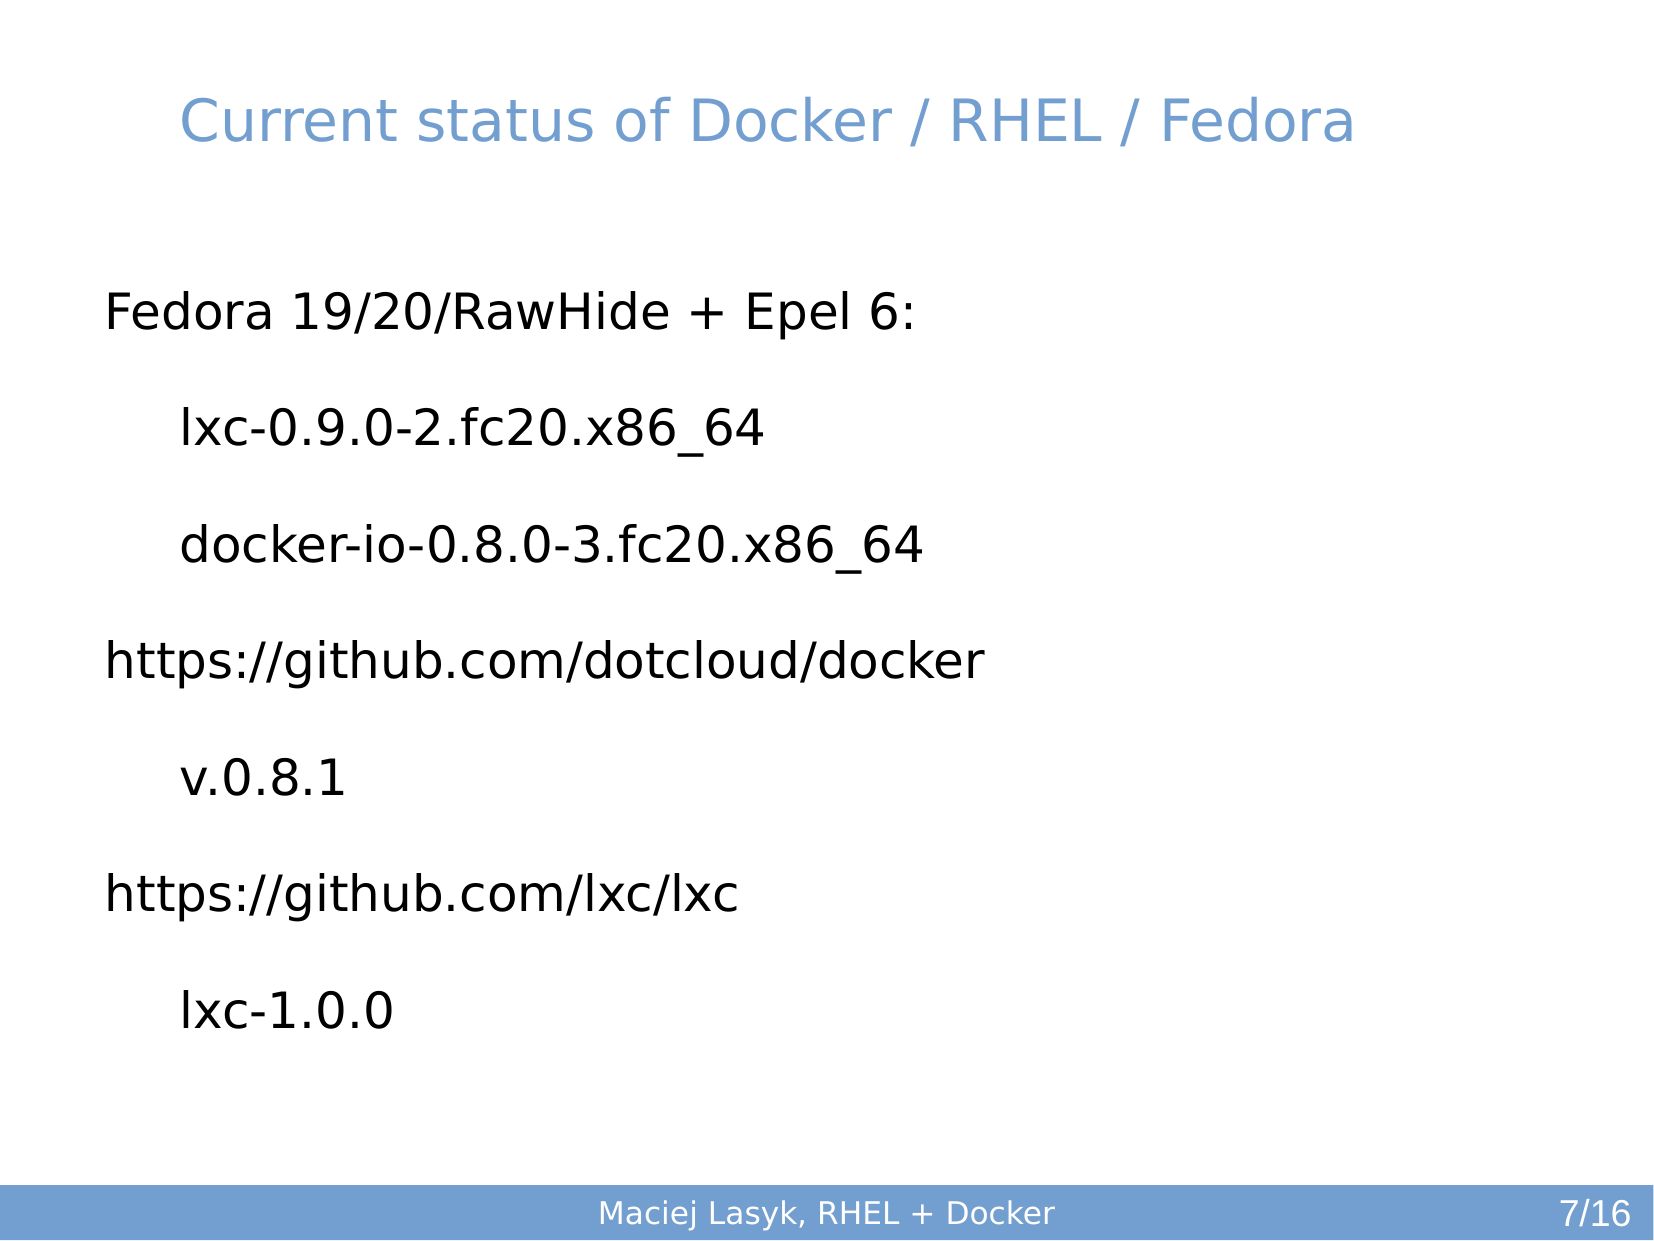

Current status of Docker / RHEL / Fedora
Fedora 19/20/RawHide + Epel 6:
	lxc-0.9.0-2.fc20.x86_64
	docker-io-0.8.0-3.fc20.x86_64
https://github.com/dotcloud/docker
	v.0.8.1
https://github.com/lxc/lxc
	lxc-1.0.0
 7/16
Maciej Lasyk, RHEL + Docker